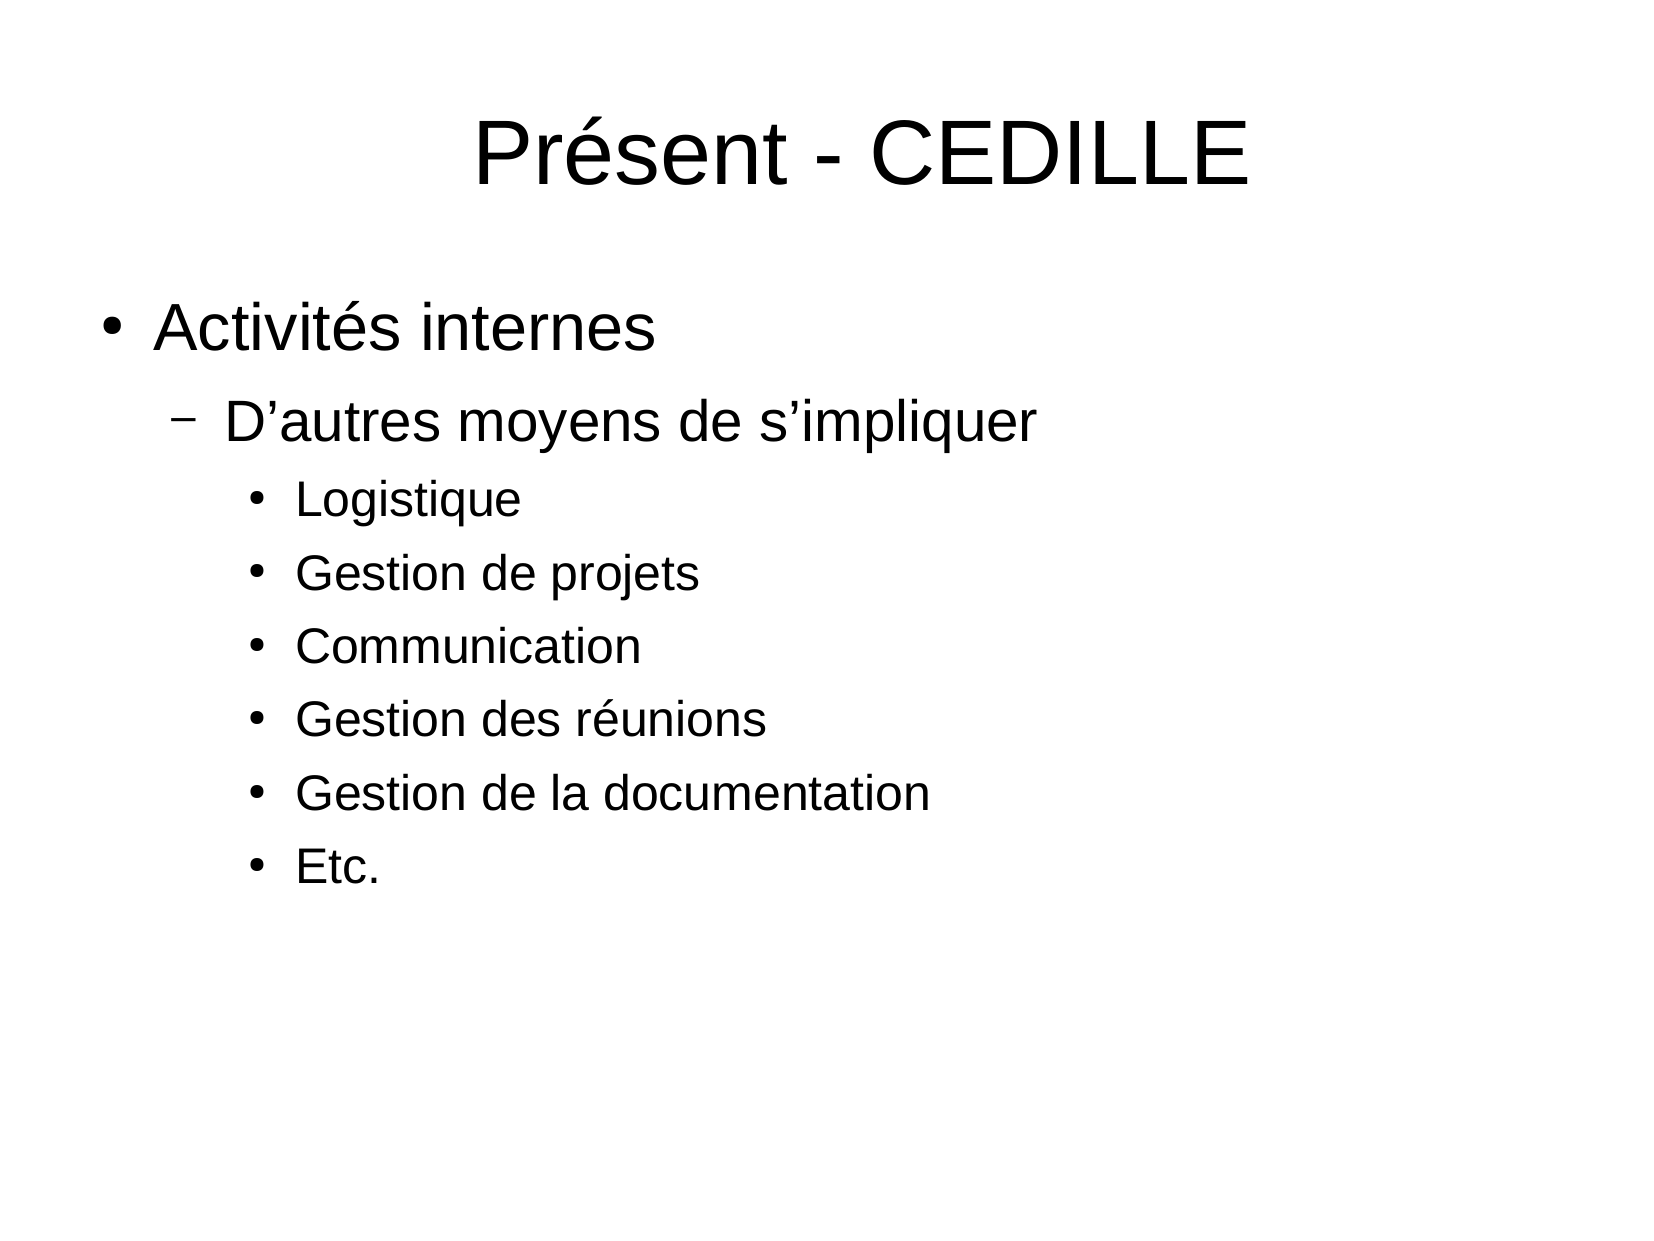

# Présent - CEDILLE
Activités internes
D’autres moyens de s’impliquer
Logistique
Gestion de projets
Communication
Gestion des réunions
Gestion de la documentation
Etc.